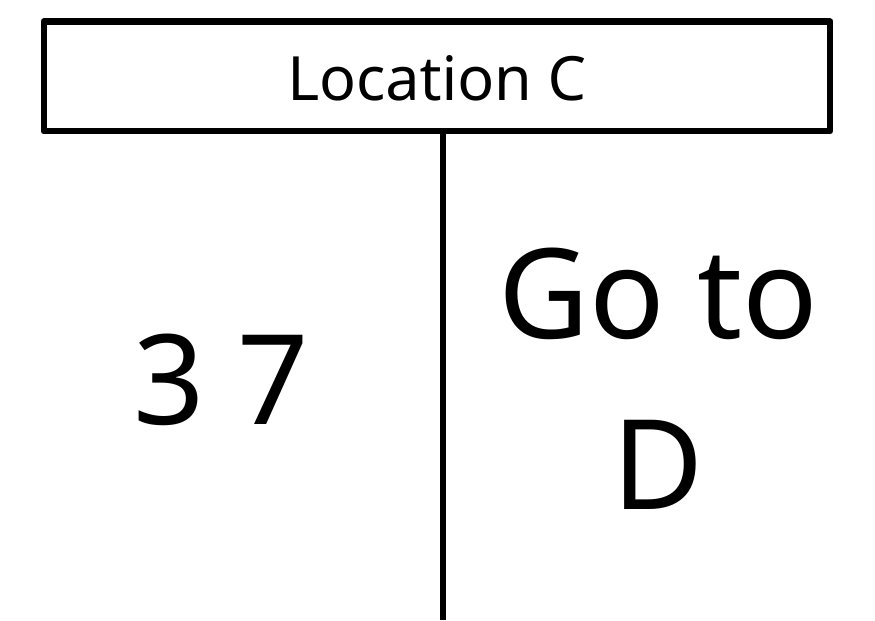

# Location C
3 7
Go to D